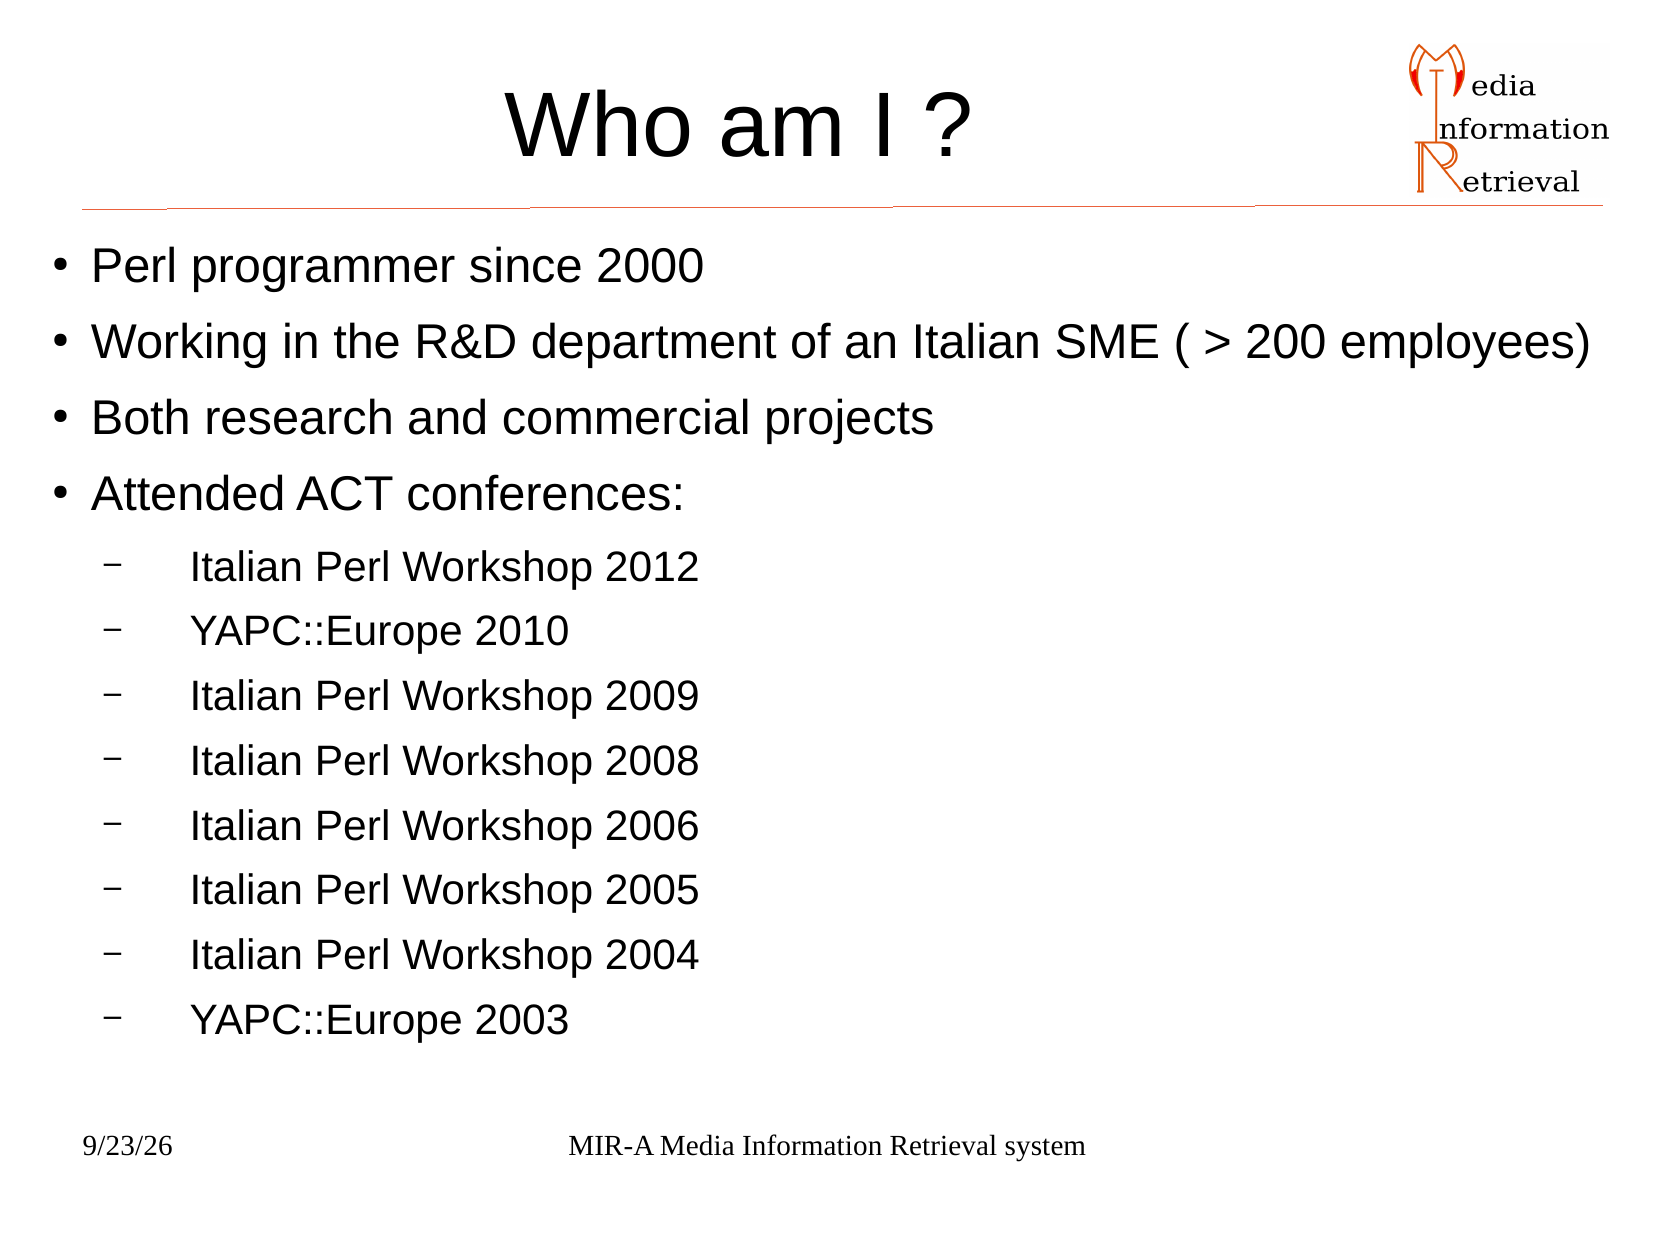

# Who am I ?
Perl programmer since 2000
Working in the R&D department of an Italian SME ( > 200 employees)
Both research and commercial projects
Attended ACT conferences:
 Italian Perl Workshop 2012
 YAPC::Europe 2010
 Italian Perl Workshop 2009
 Italian Perl Workshop 2008
 Italian Perl Workshop 2006
 Italian Perl Workshop 2005
 Italian Perl Workshop 2004
 YAPC::Europe 2003